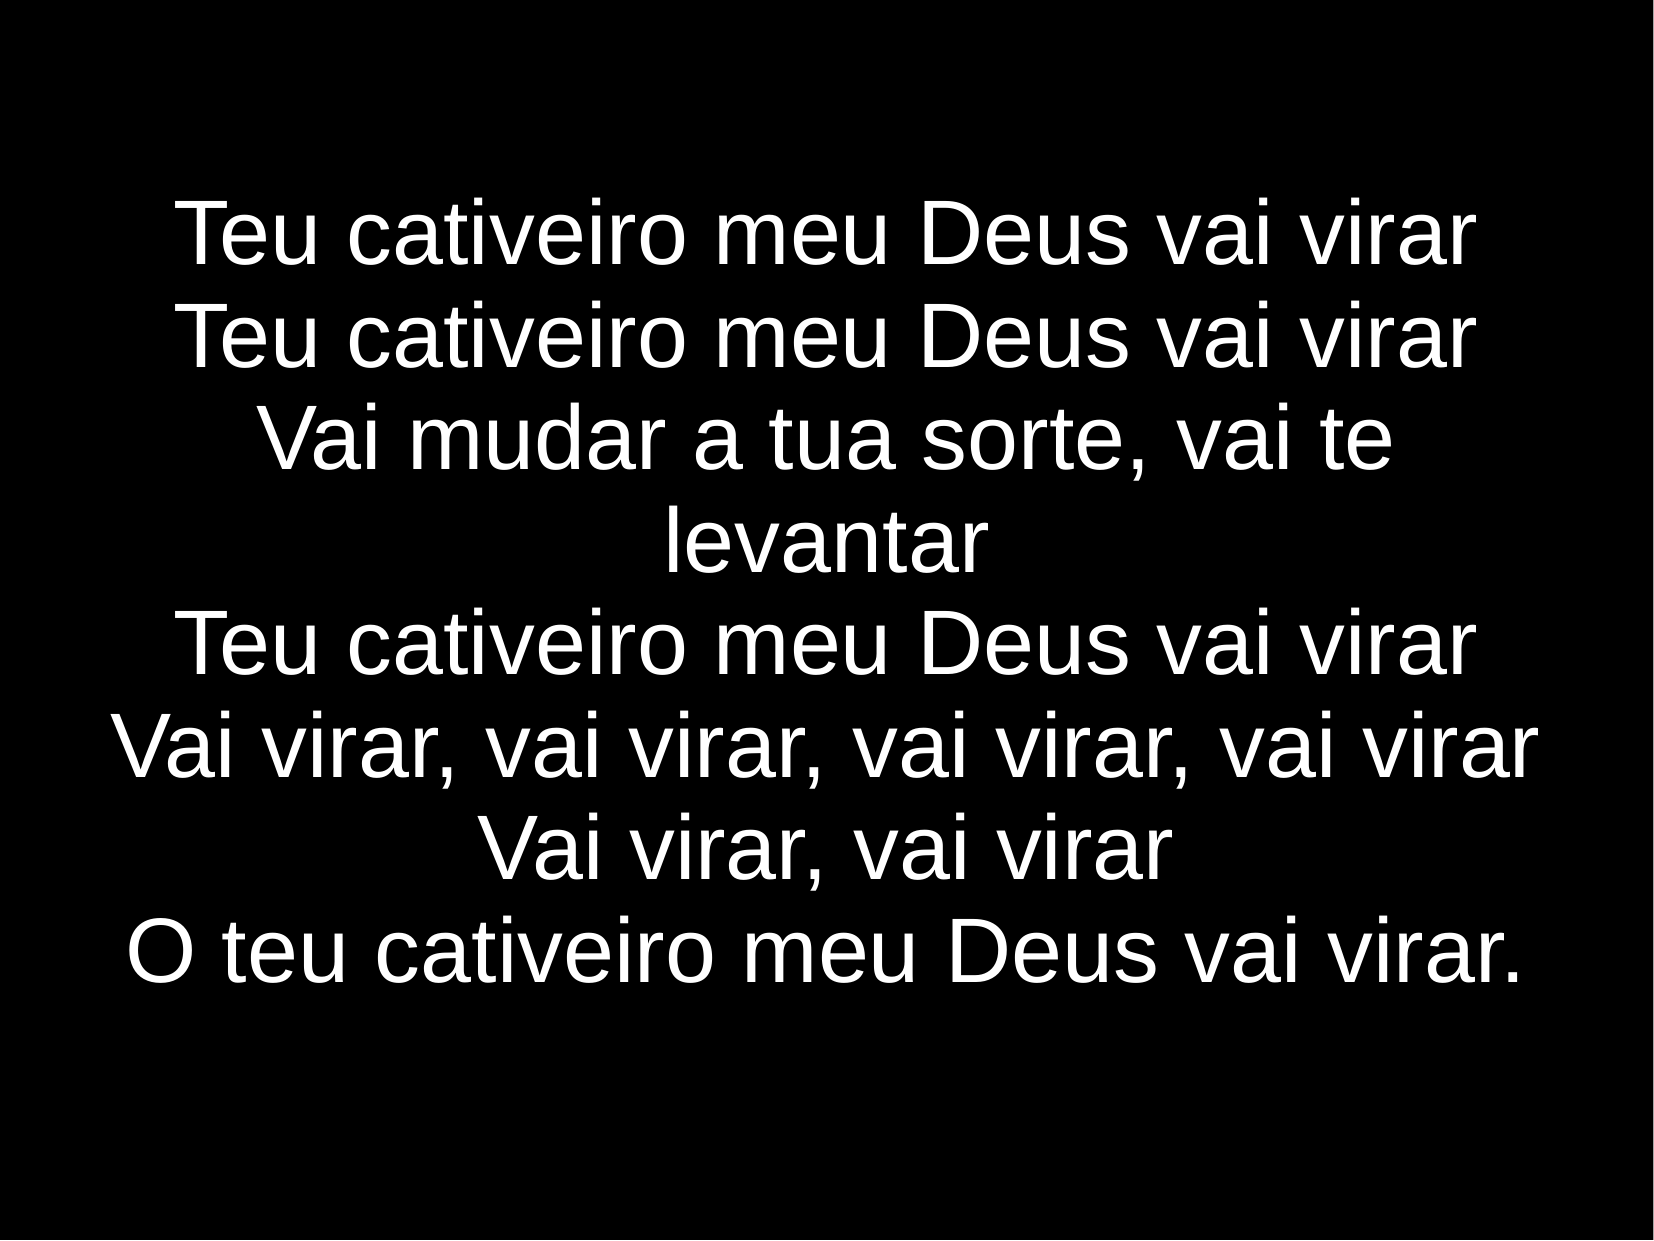

# Teu cativeiro meu Deus vai virar
Teu cativeiro meu Deus vai virar
Vai mudar a tua sorte, vai te levantar
Teu cativeiro meu Deus vai virar
Vai virar, vai virar, vai virar, vai virar
Vai virar, vai virar
O teu cativeiro meu Deus vai virar.